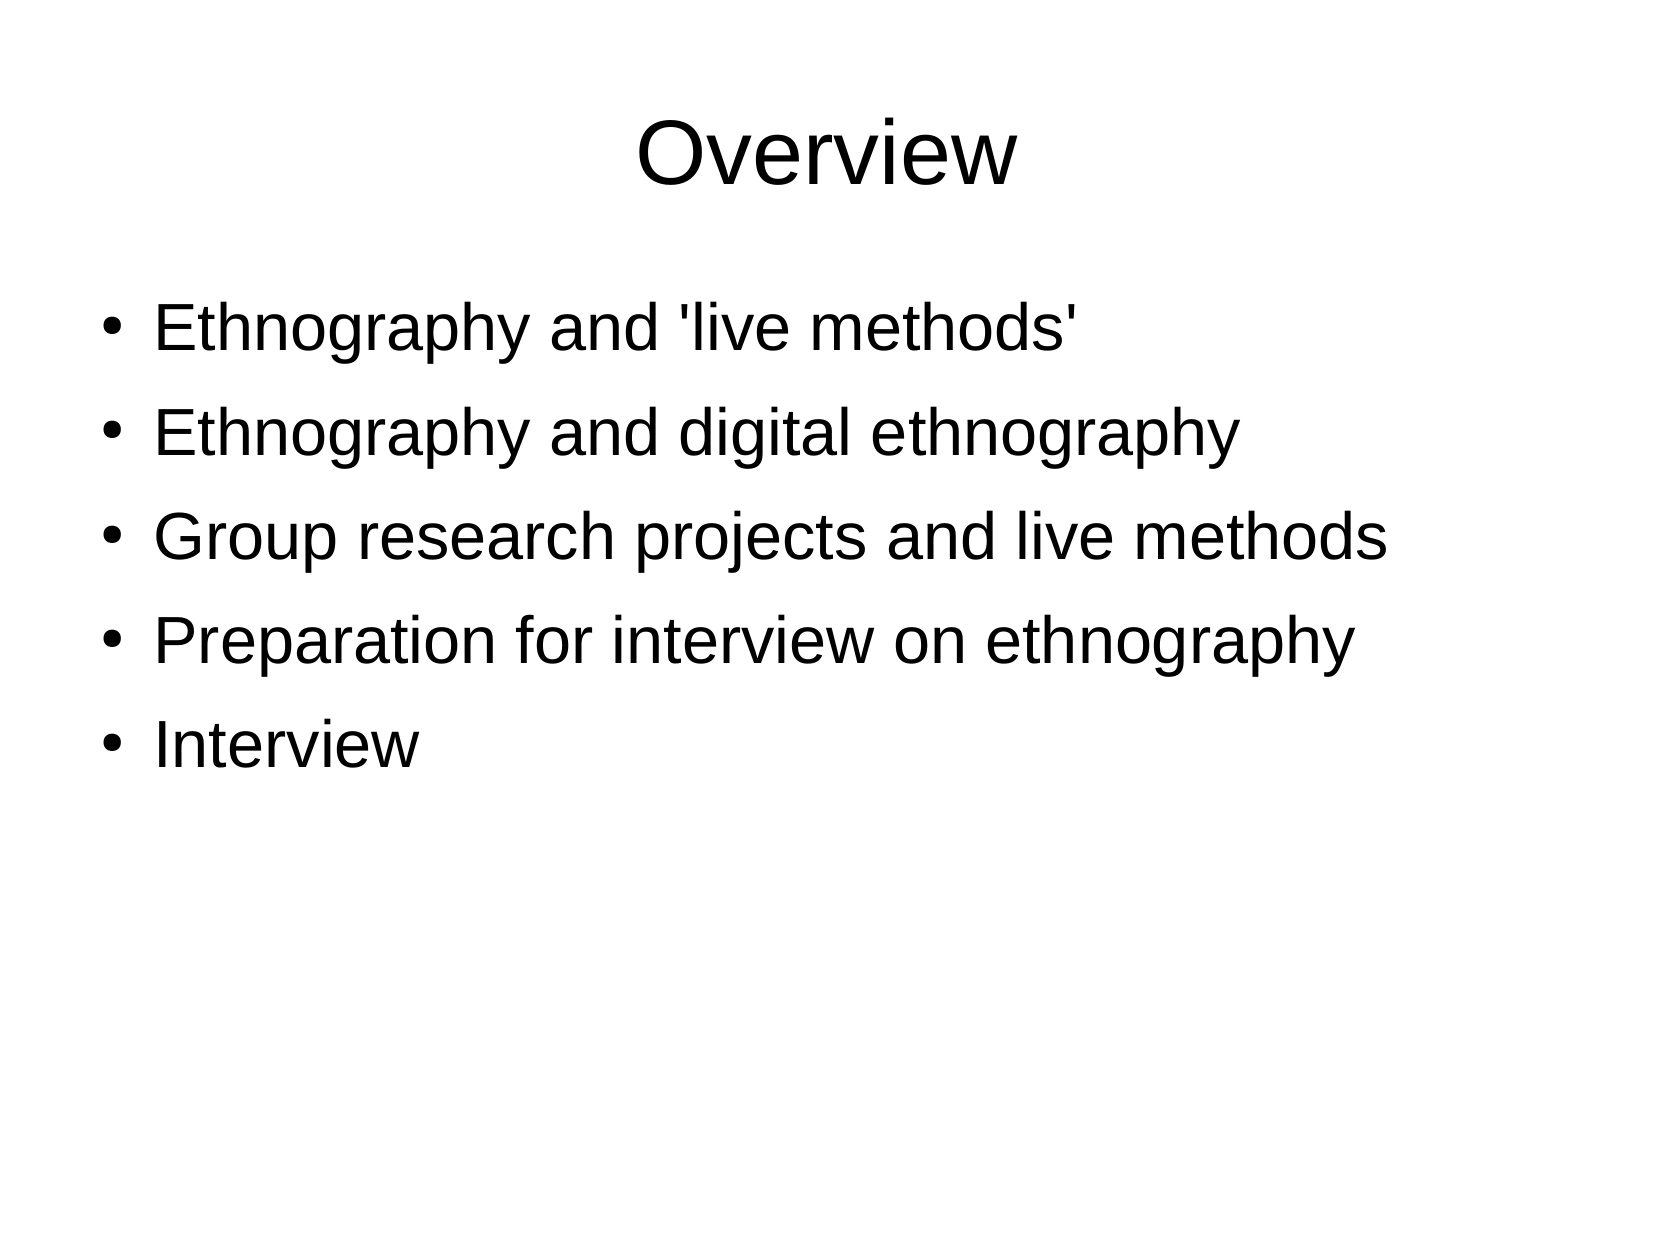

# Overview
Ethnography and 'live methods'
Ethnography and digital ethnography
Group research projects and live methods
Preparation for interview on ethnography
Interview